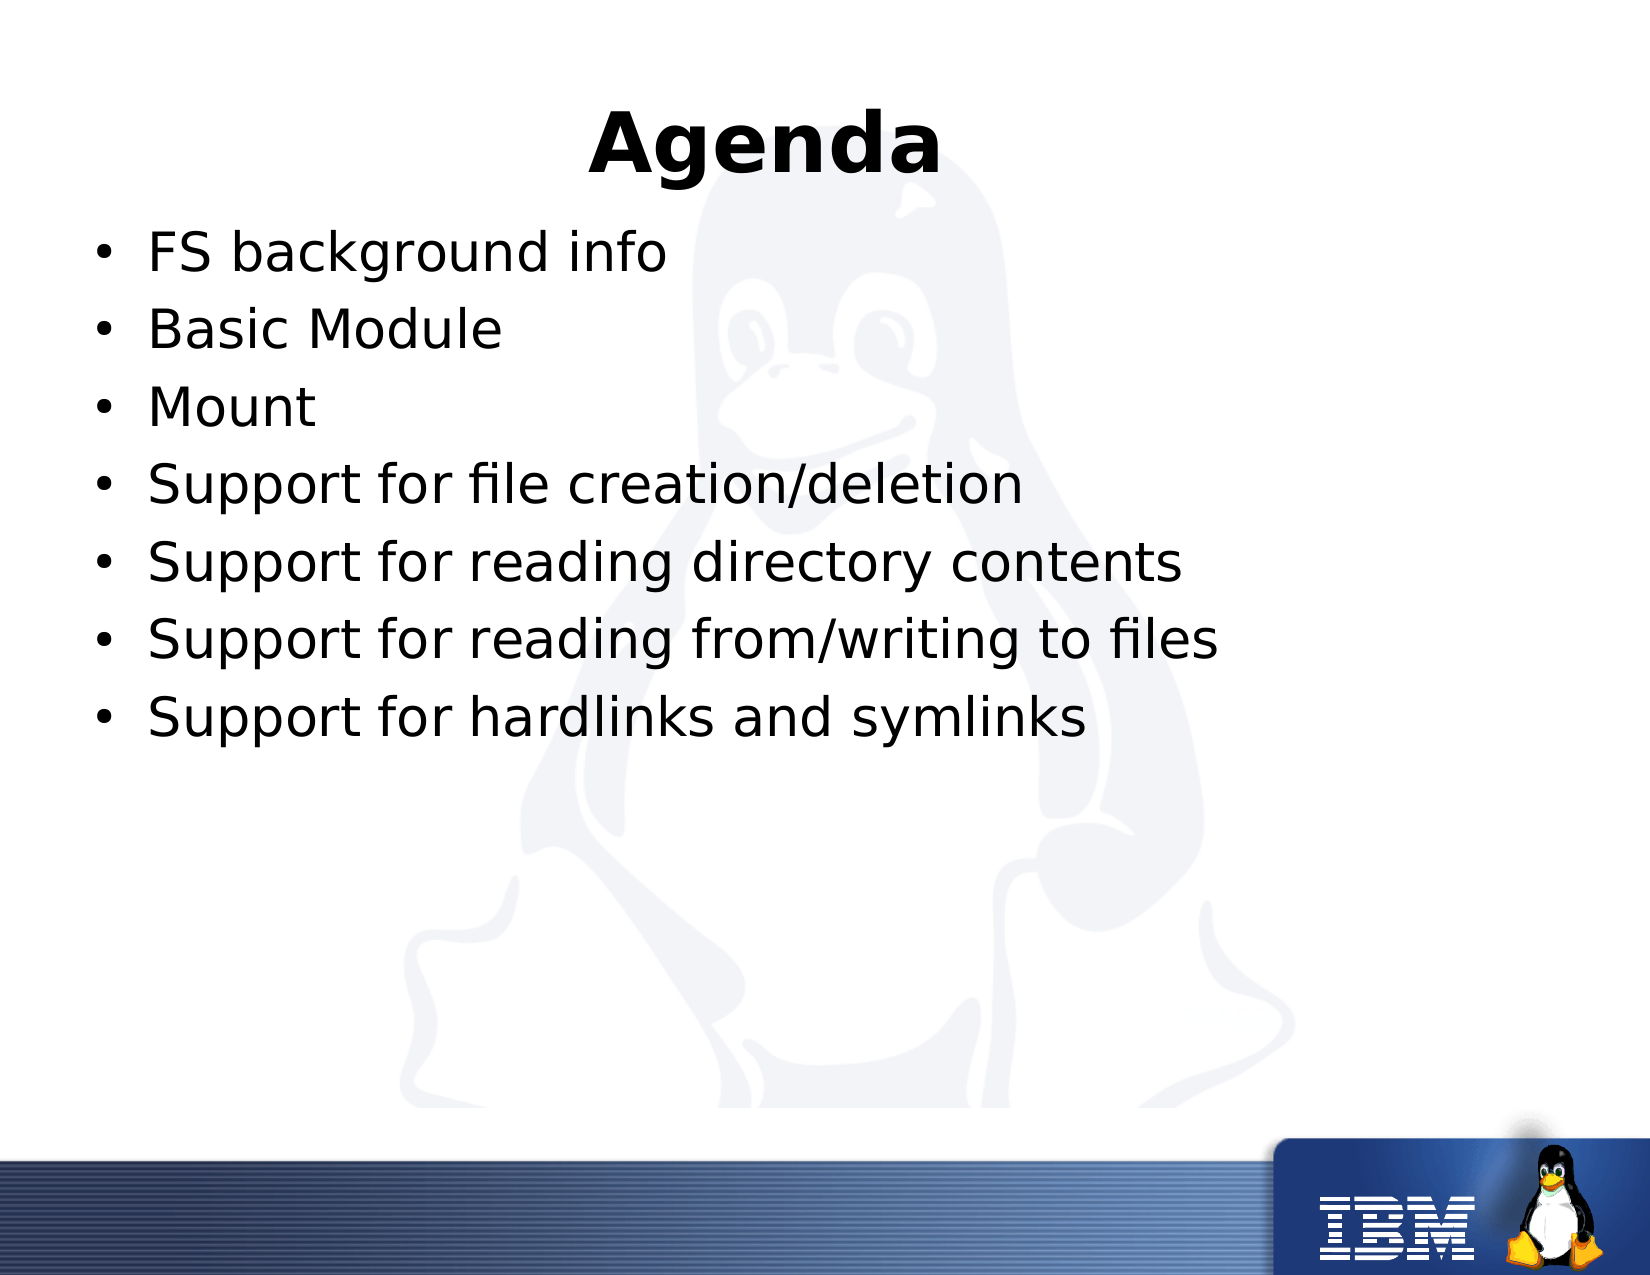

# Agenda
FS background info
Basic Module
Mount
Support for file creation/deletion
Support for reading directory contents
Support for reading from/writing to files
Support for hardlinks and symlinks